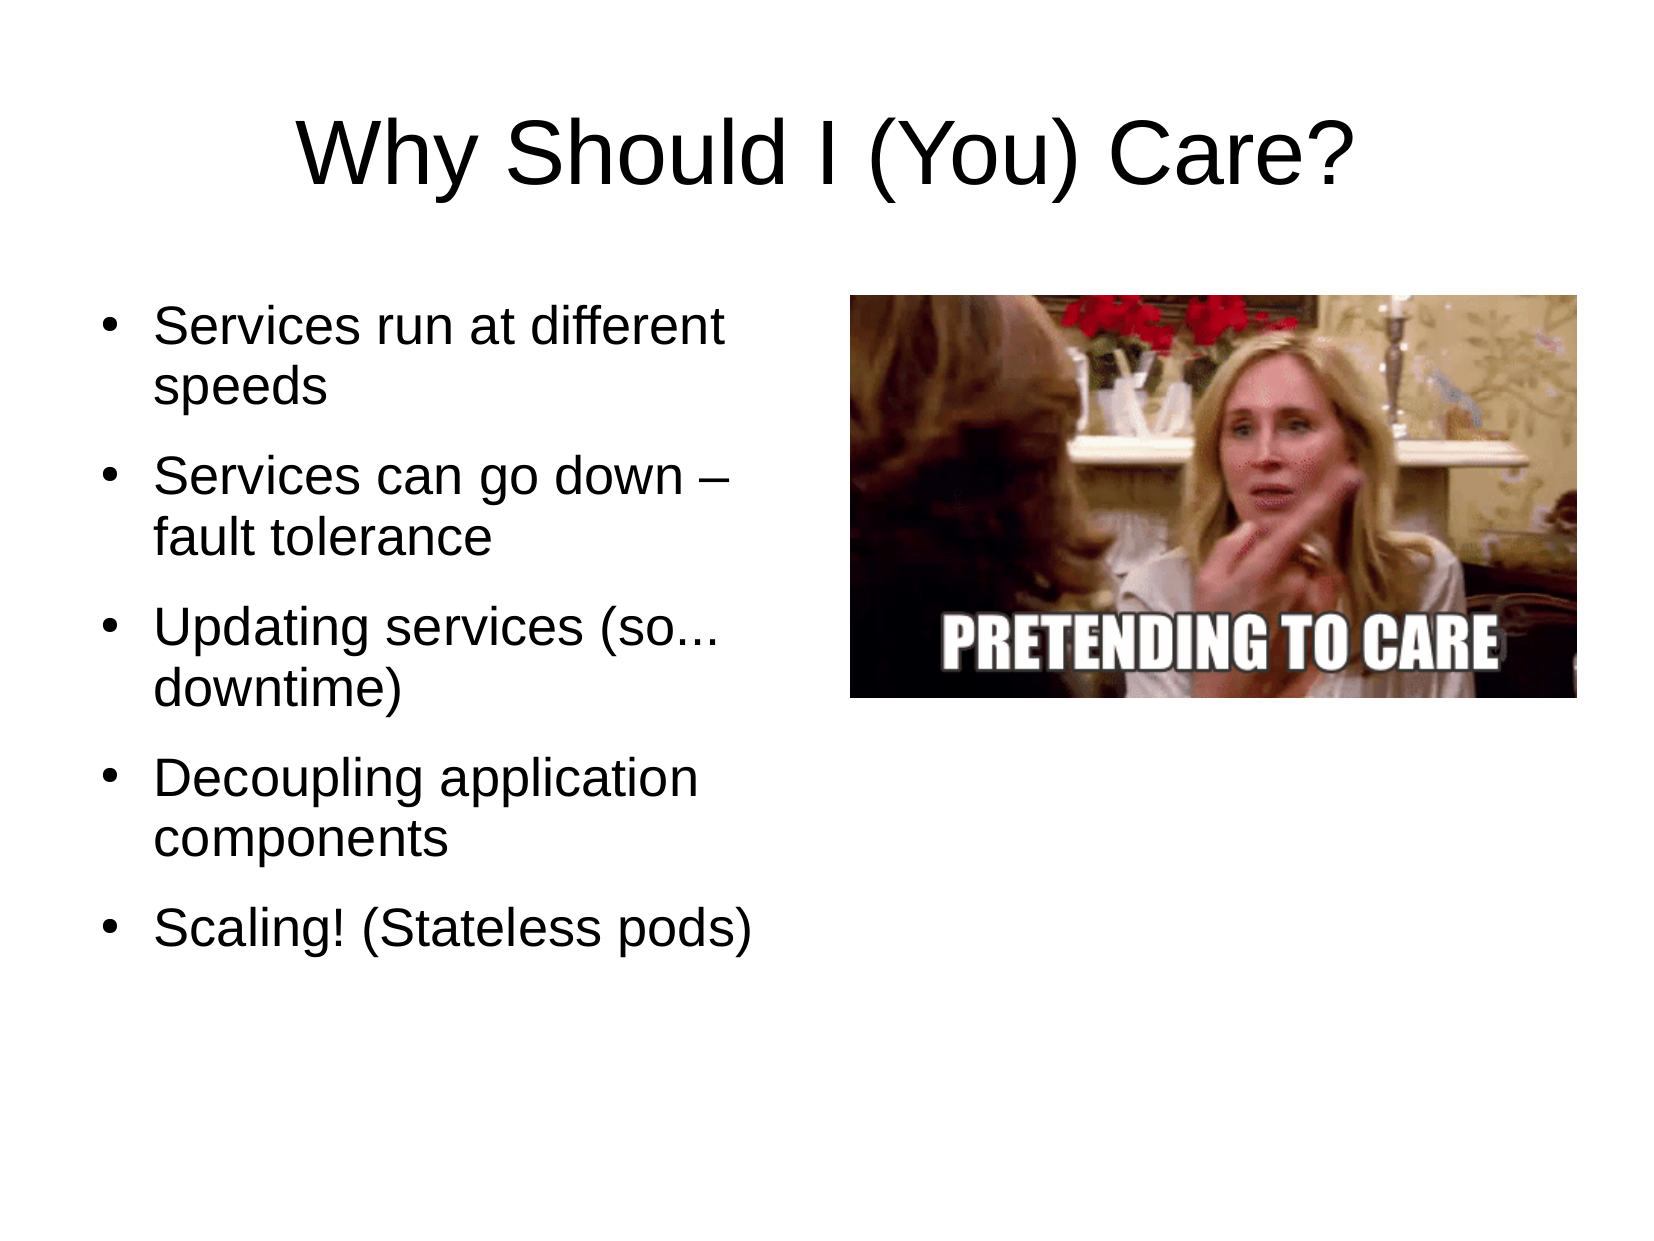

# Why Should I (You) Care?
Services run at different speeds
Services can go down – fault tolerance
Updating services (so... downtime)
Decoupling application components
Scaling! (Stateless pods)